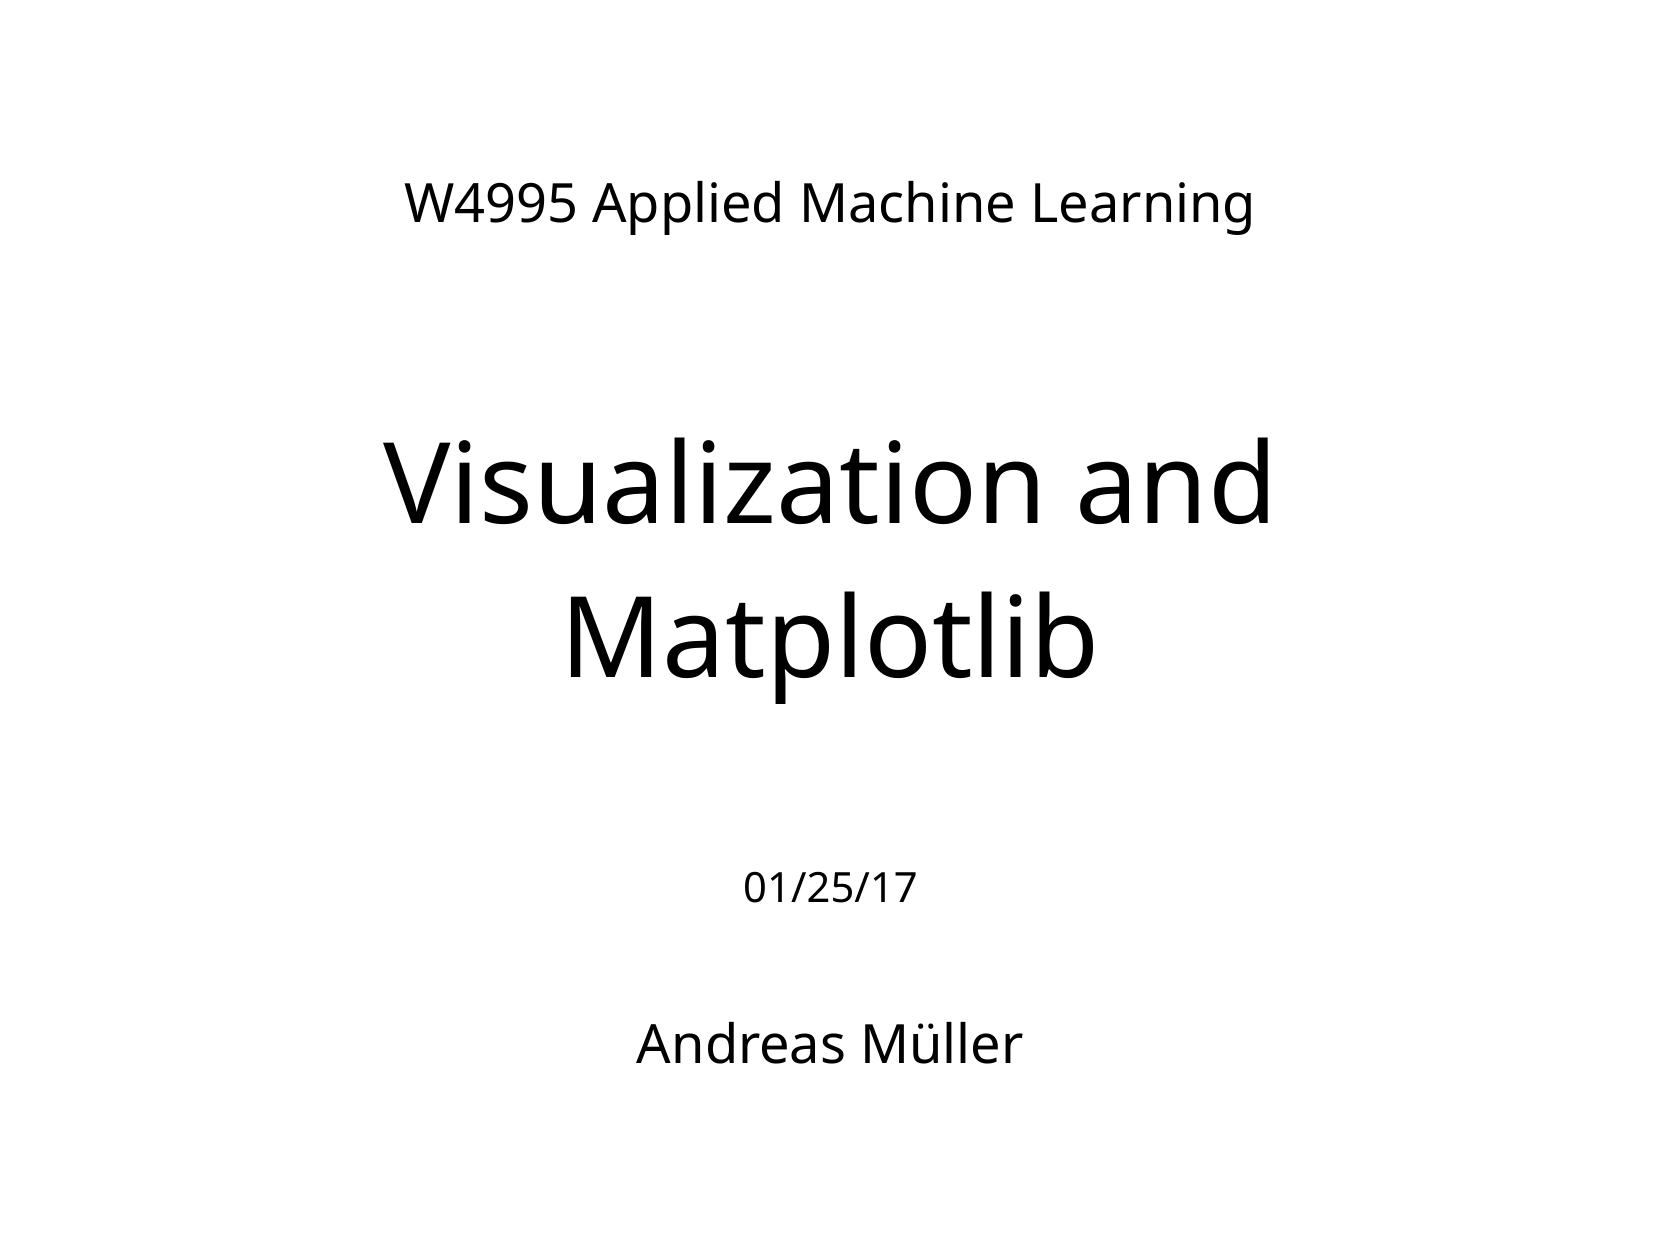

W4995 Applied Machine Learning
Visualization and Matplotlib
01/25/17
Andreas Müller